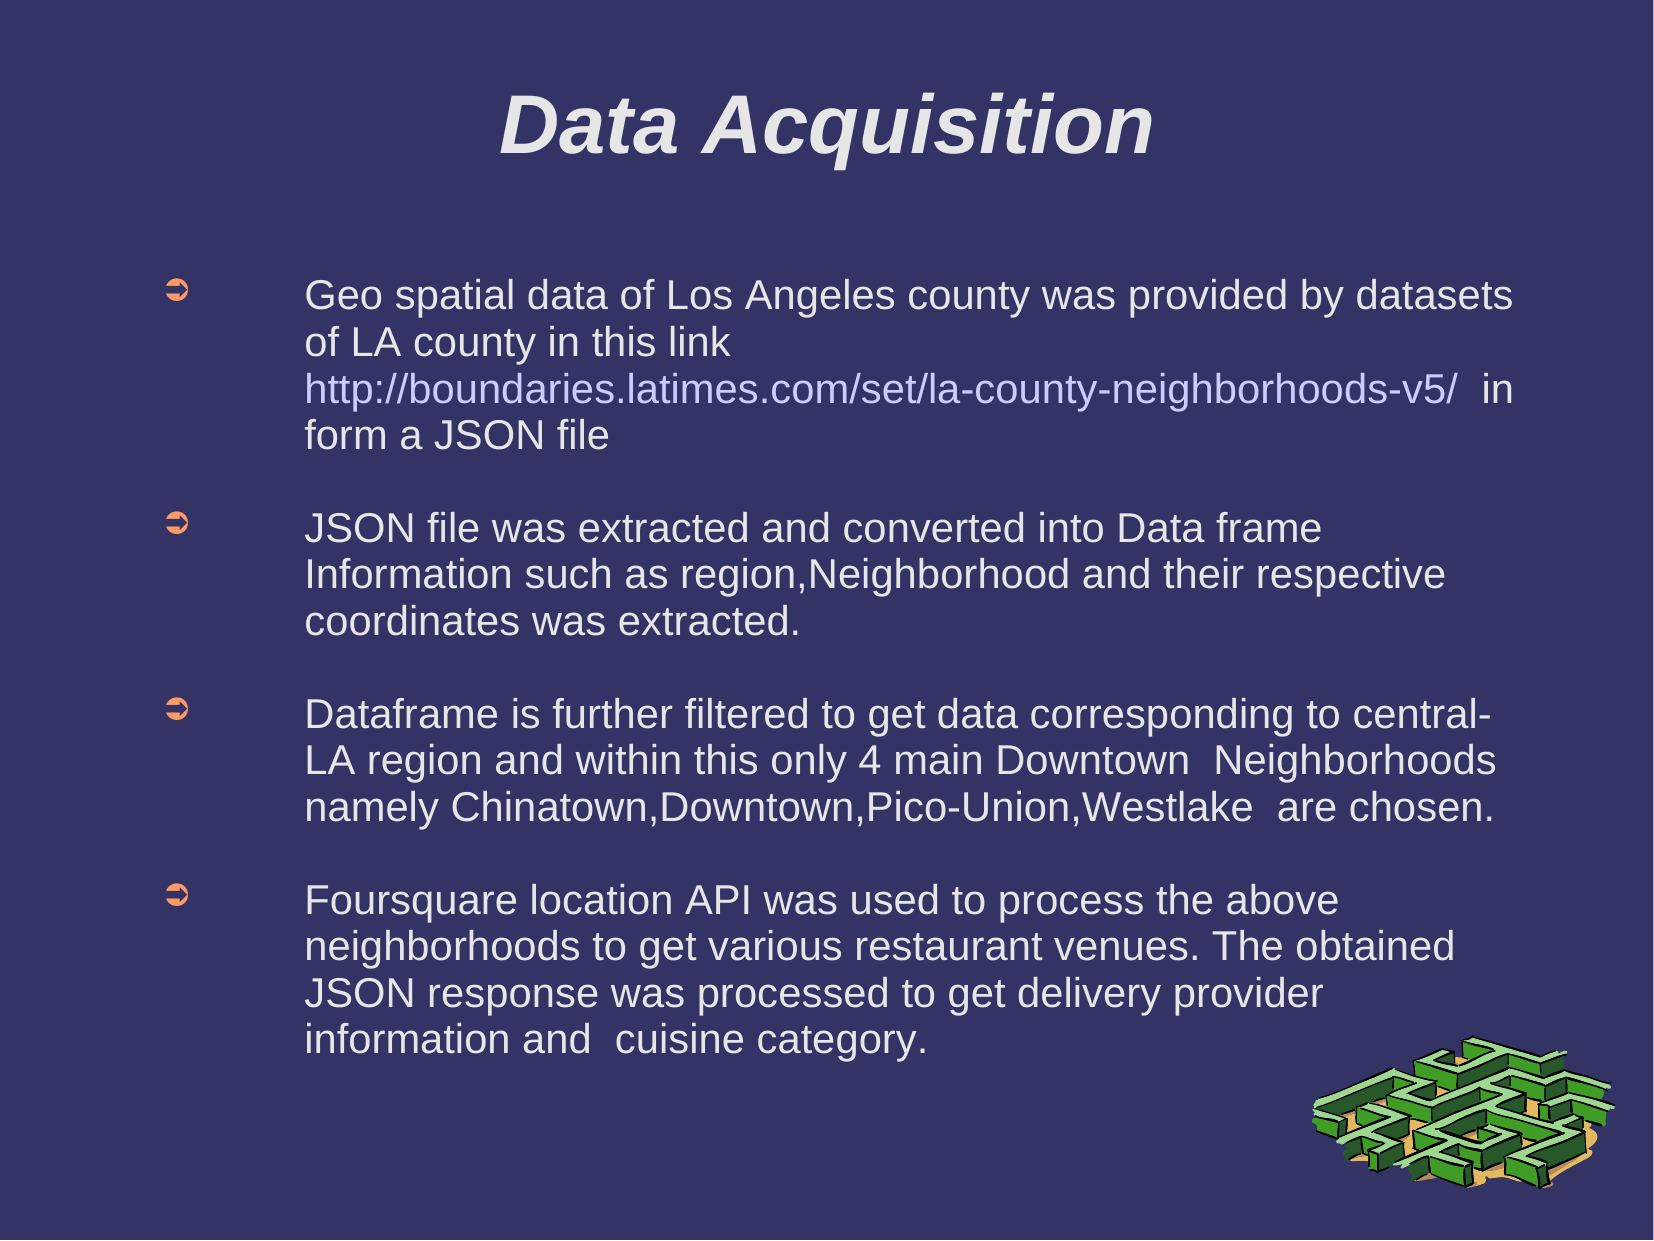

# Data Acquisition
Geo spatial data of Los Angeles county was provided by datasets of LA county in this link http://boundaries.latimes.com/set/la-county-neighborhoods-v5/ in form a JSON file
JSON file was extracted and converted into Data frame Information such as region,Neighborhood and their respective coordinates was extracted.
Dataframe is further filtered to get data corresponding to central-LA region and within this only 4 main Downtown Neighborhoods namely Chinatown,Downtown,Pico-Union,Westlake are chosen.
Foursquare location API was used to process the above neighborhoods to get various restaurant venues. The obtained JSON response was processed to get delivery provider information and cuisine category.